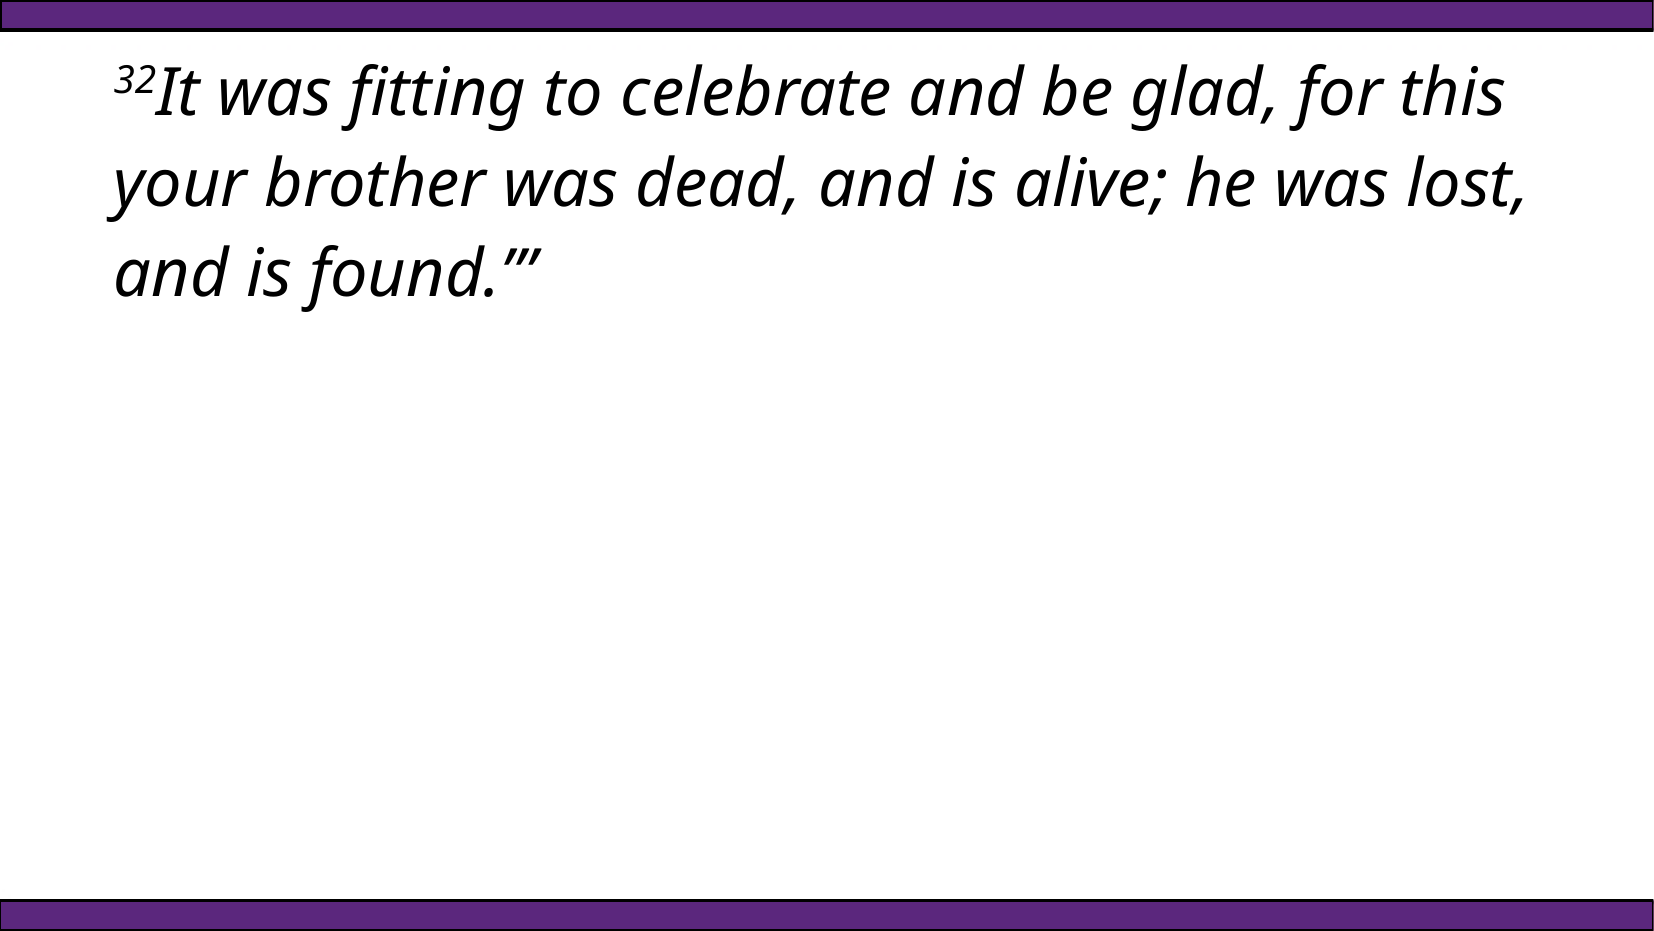

32It was fitting to celebrate and be glad, for this your brother was dead, and is alive; he was lost, and is found.’”